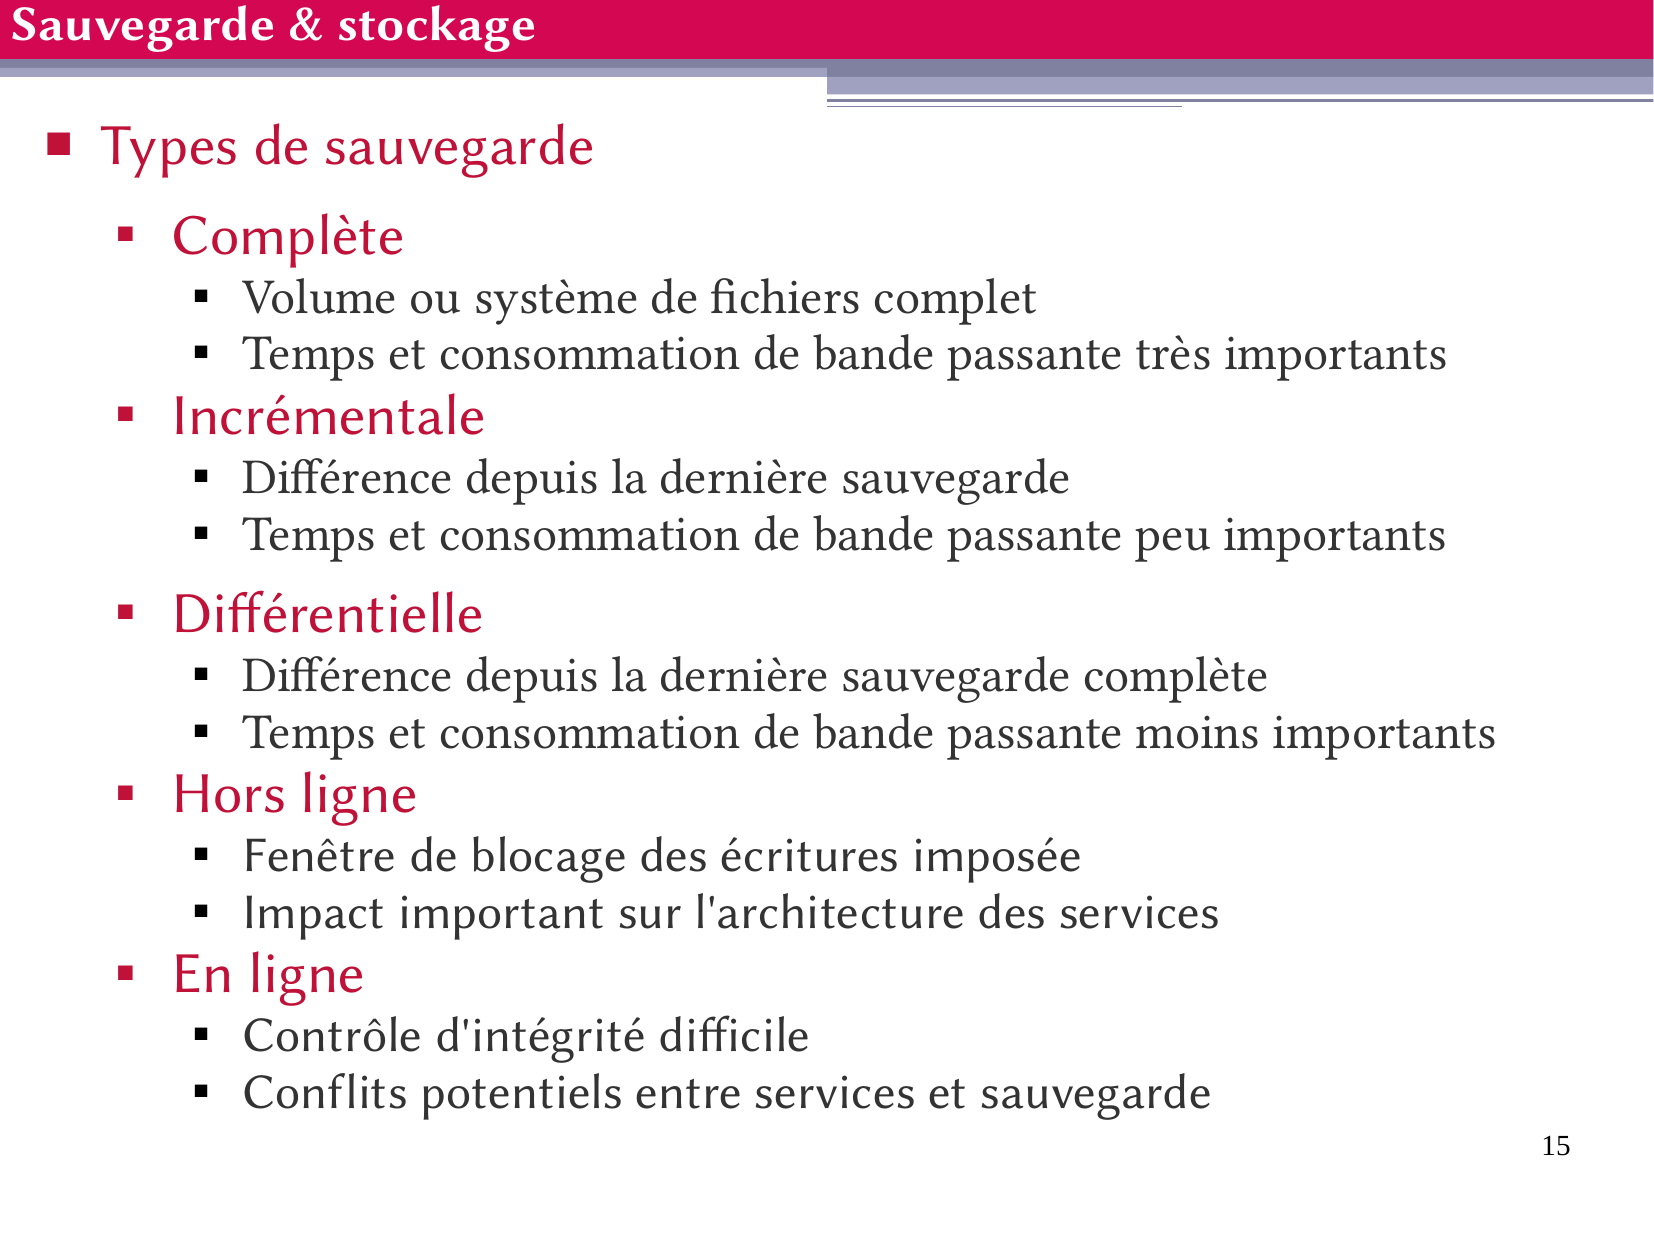

# Sauvegarde & stockage
Types de sauvegarde
Complète
Volume ou système de fichiers complet
Temps et consommation de bande passante très importants
Incrémentale
Différence depuis la dernière sauvegarde
Temps et consommation de bande passante peu importants
Différentielle
Différence depuis la dernière sauvegarde complète
Temps et consommation de bande passante moins importants
Hors ligne
Fenêtre de blocage des écritures imposée
Impact important sur l'architecture des services
En ligne
Contrôle d'intégrité difficile
Conflits potentiels entre services et sauvegarde
15